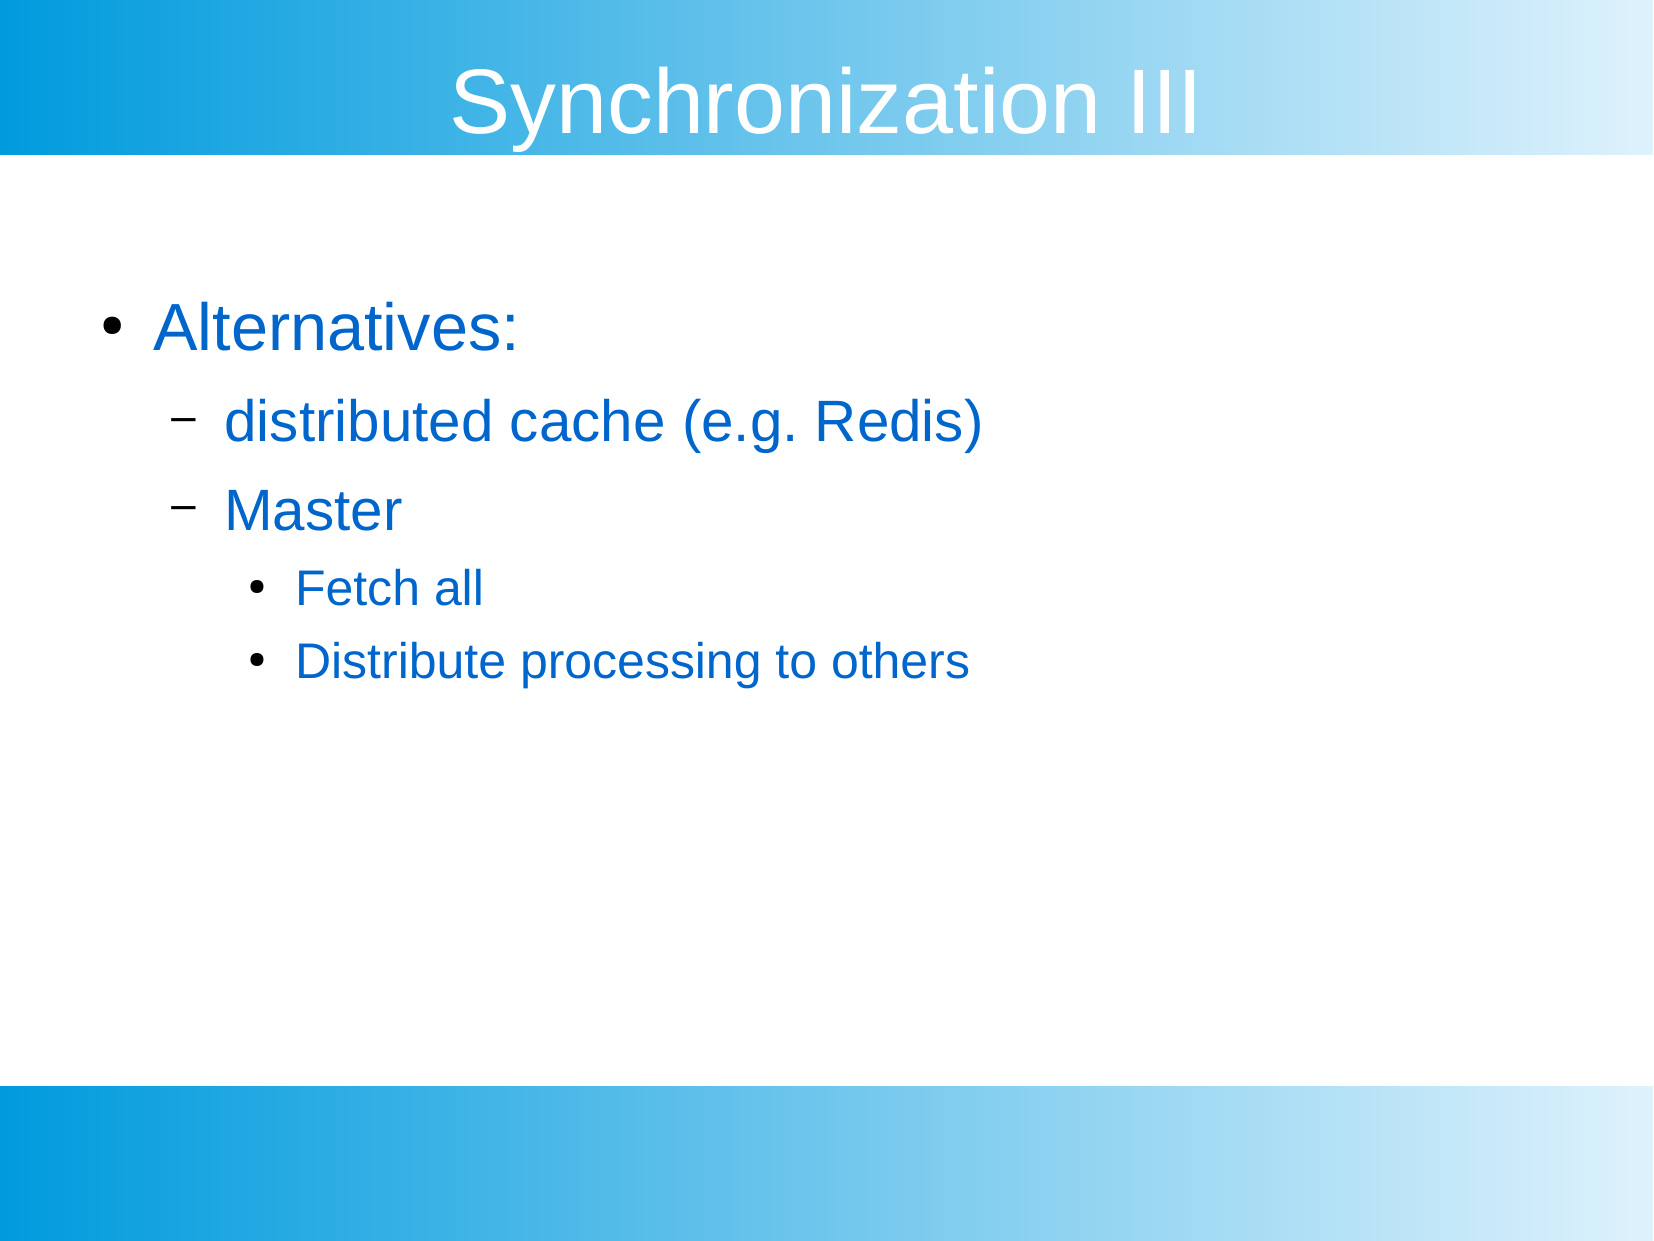

# Synchronization III
Alternatives:
distributed cache (e.g. Redis)
Master
Fetch all
Distribute processing to others